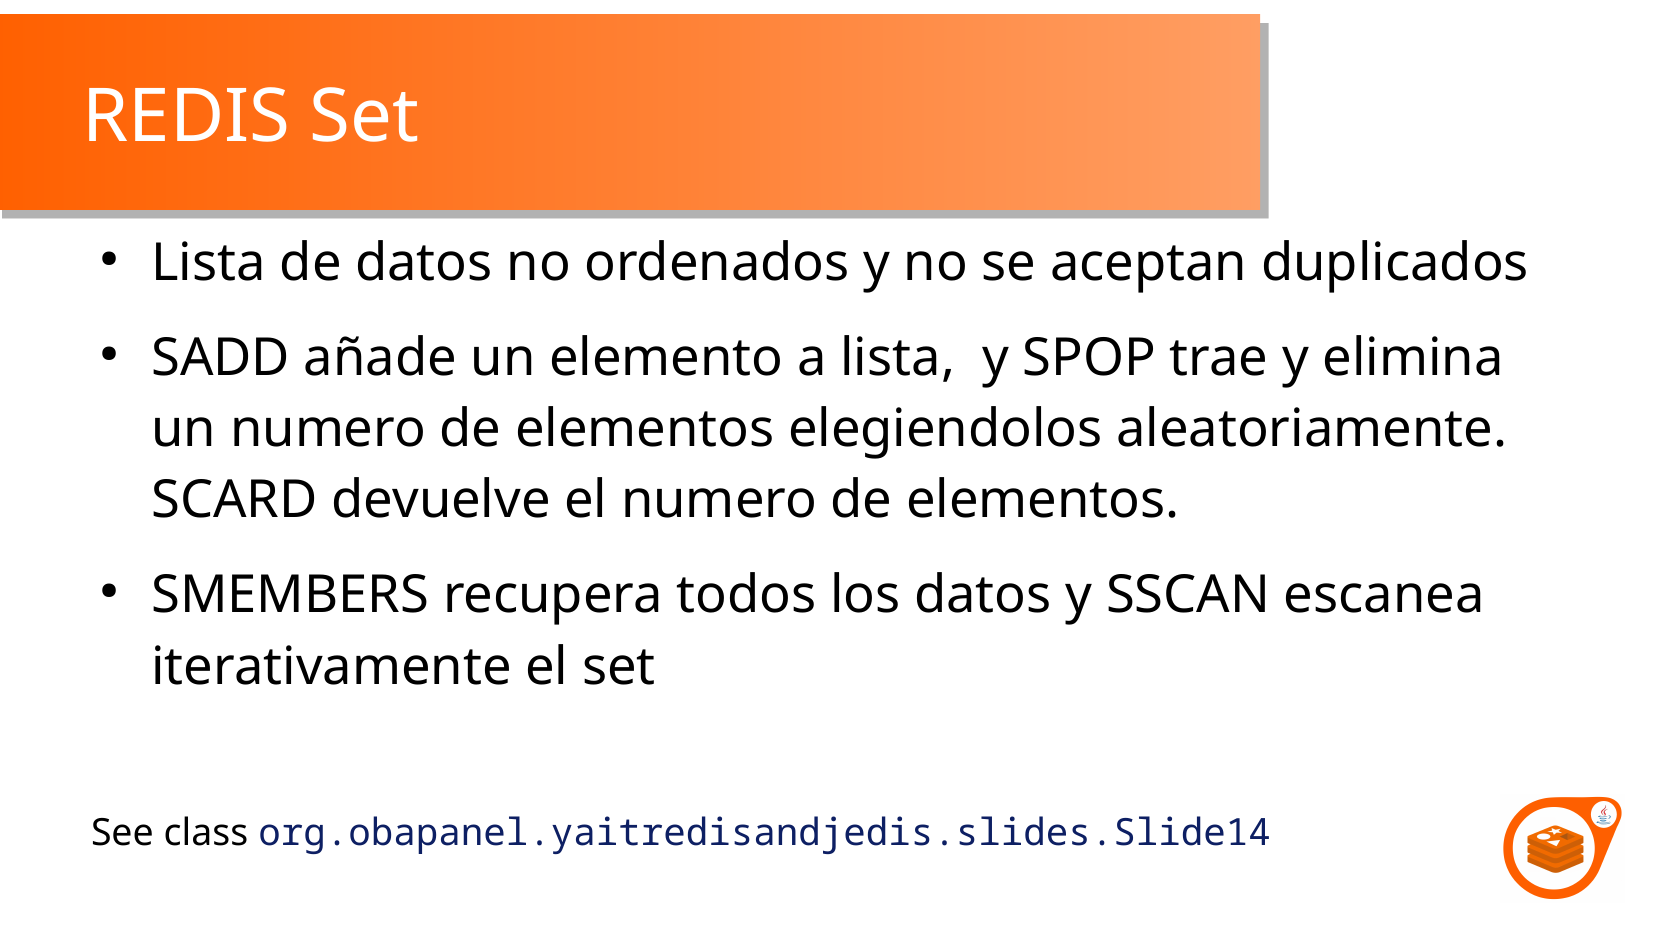

# REDIS Set
Lista de datos no ordenados y no se aceptan duplicados
SADD añade un elemento a lista, y SPOP trae y elimina un numero de elementos elegiendolos aleatoriamente. SCARD devuelve el numero de elementos.
SMEMBERS recupera todos los datos y SSCAN escanea iterativamente el set
See class org.obapanel.yaitredisandjedis.slides.Slide14